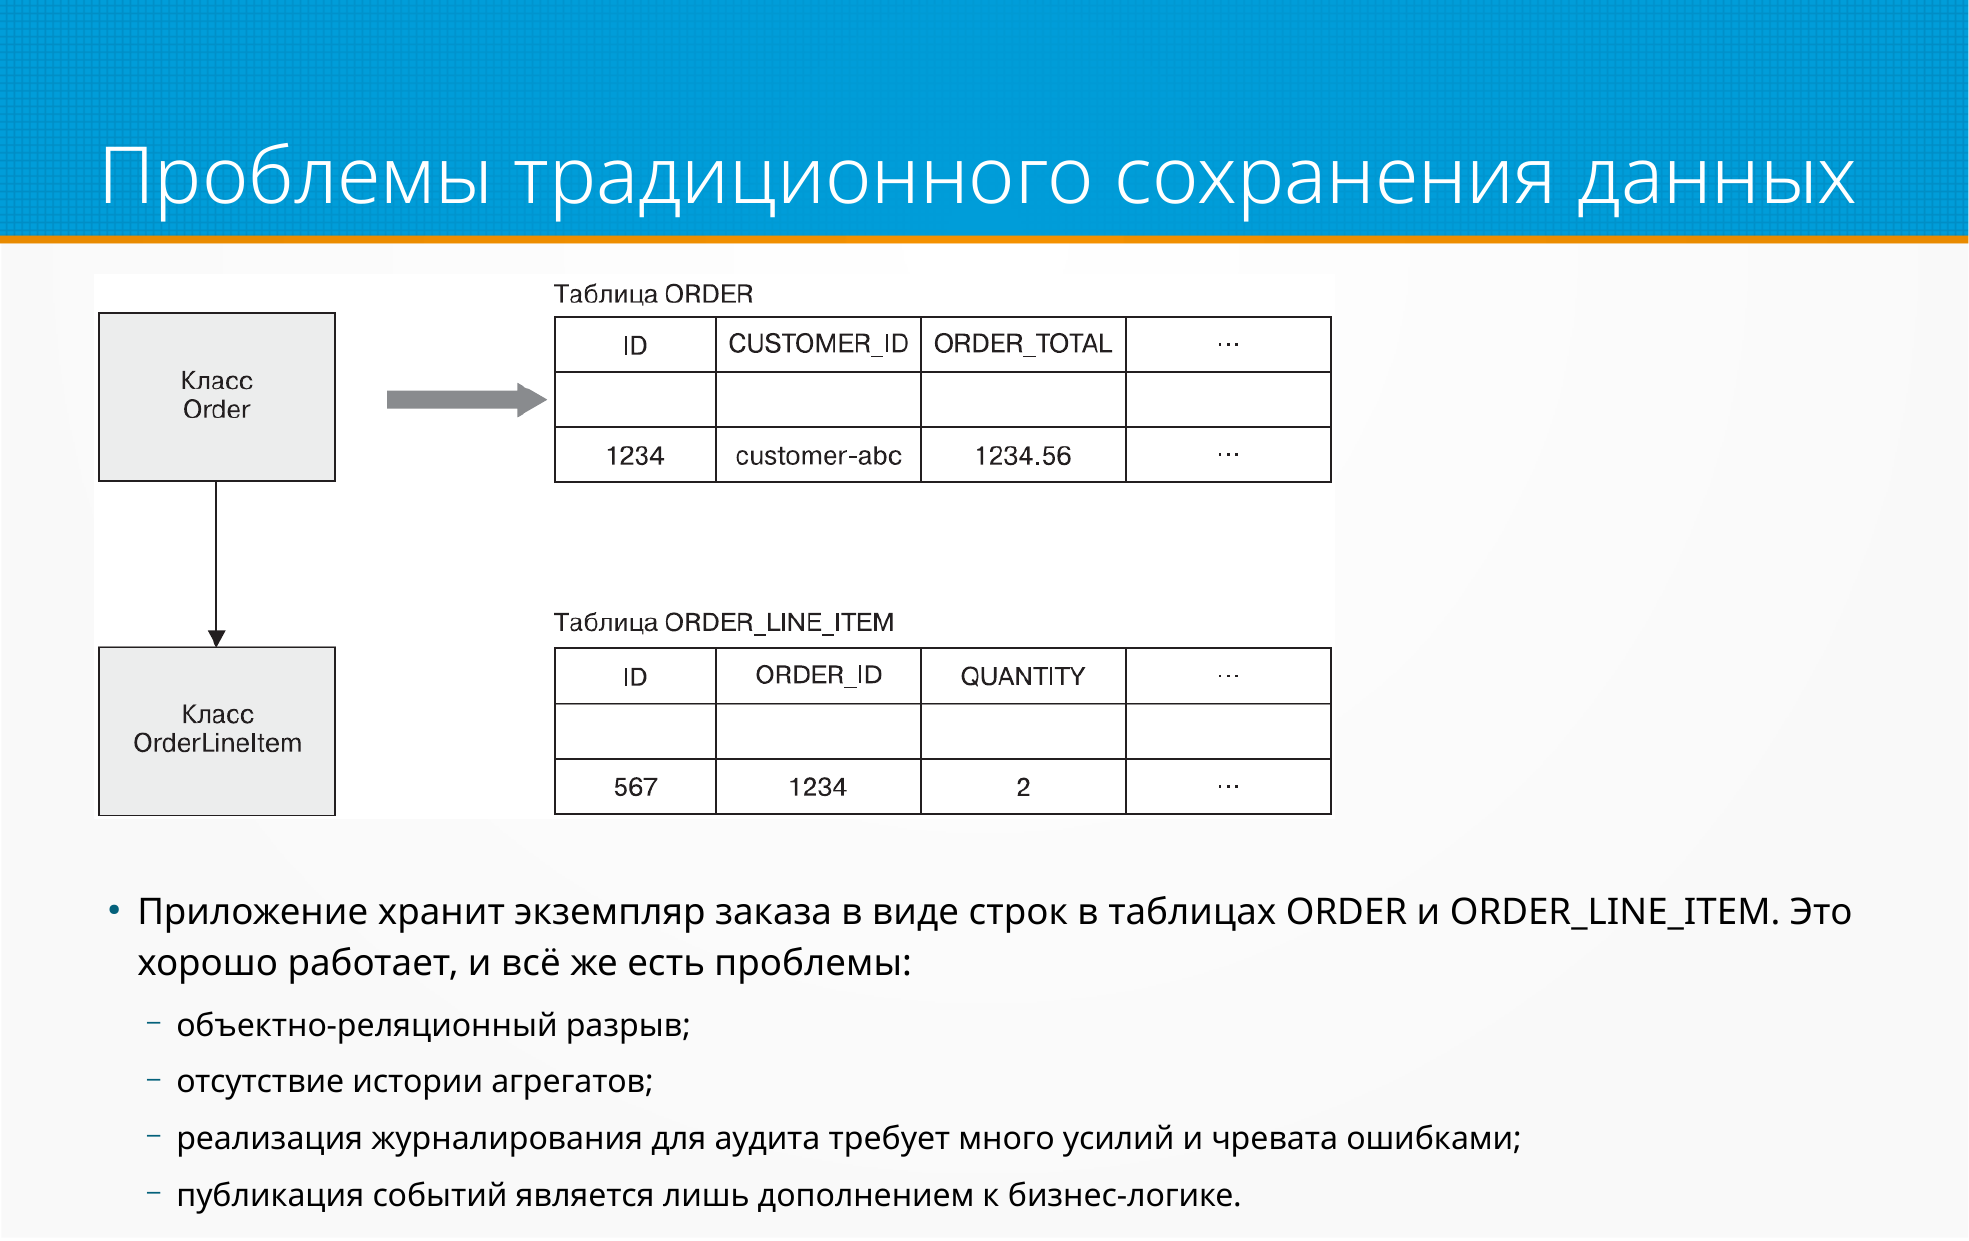

# Проблемы традиционного сохранения данных
Приложение хранит экземпляр заказа в виде строк в таблицах ORDER и ORDER_LINE_ITEM. Это хорошо работает, и всё же есть проблемы:
объектно-реляционный разрыв;
отсутствие истории агрегатов;
реализация журналирования для аудита требует много усилий и чревата ошибками;
публикация событий является лишь дополнением к бизнес-логике.